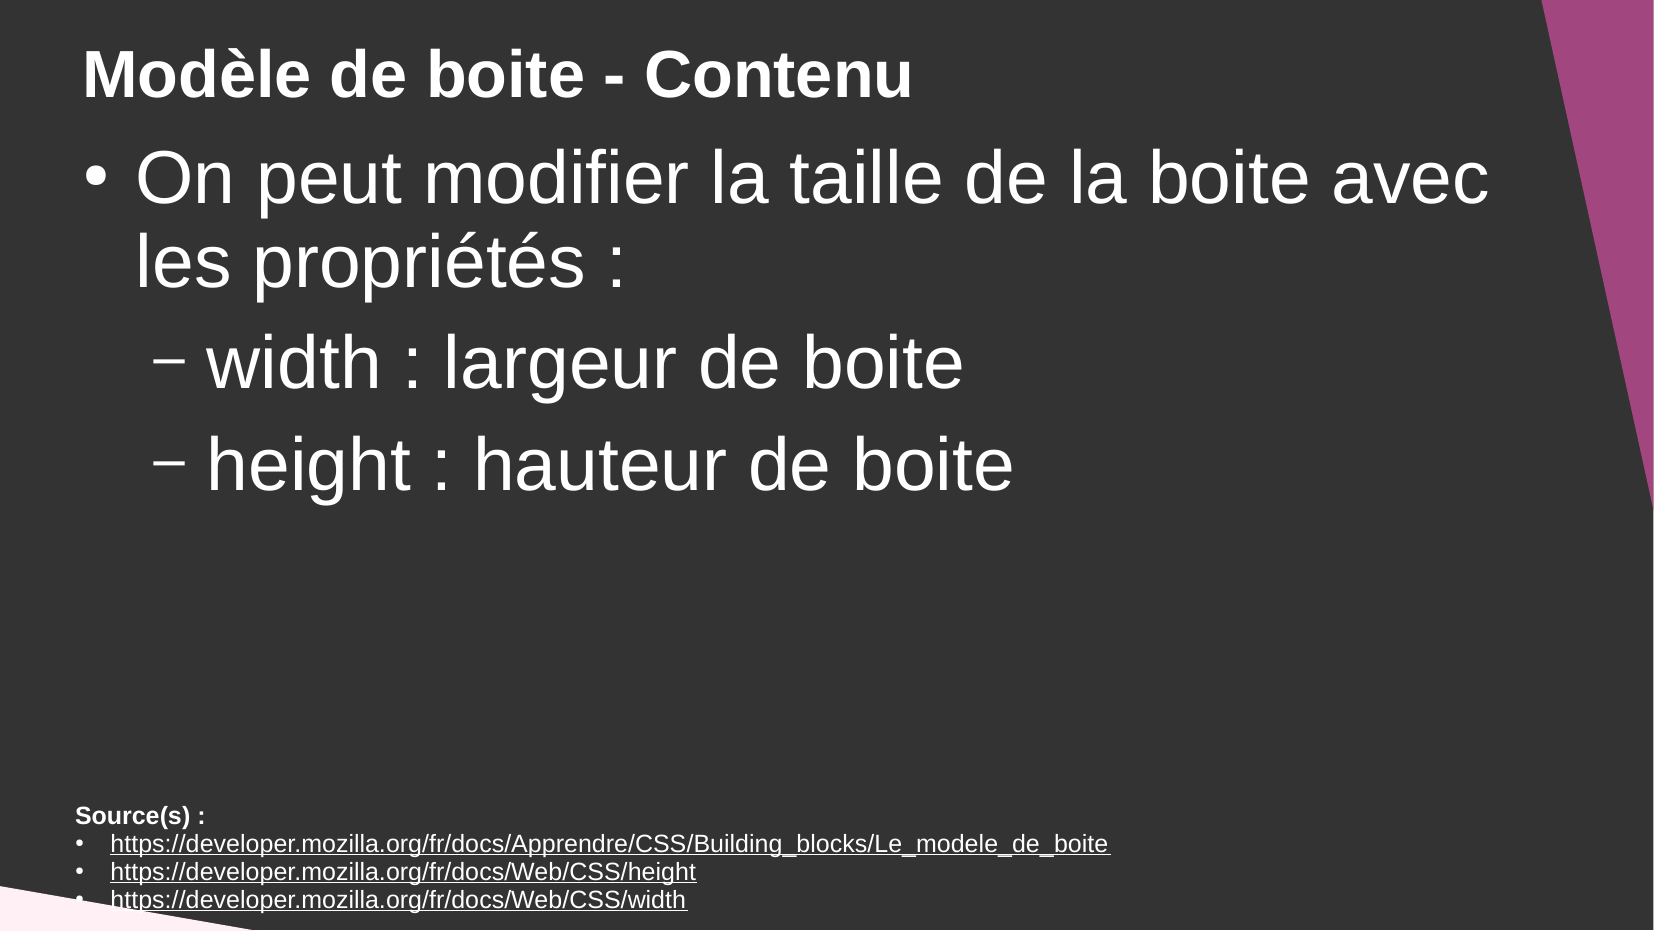

# Modèle de boite - Contenu
On peut modifier la taille de la boite avec les propriétés :
width : largeur de boite
height : hauteur de boite
Source(s) :
https://developer.mozilla.org/fr/docs/Apprendre/CSS/Building_blocks/Le_modele_de_boite
https://developer.mozilla.org/fr/docs/Web/CSS/height
https://developer.mozilla.org/fr/docs/Web/CSS/width